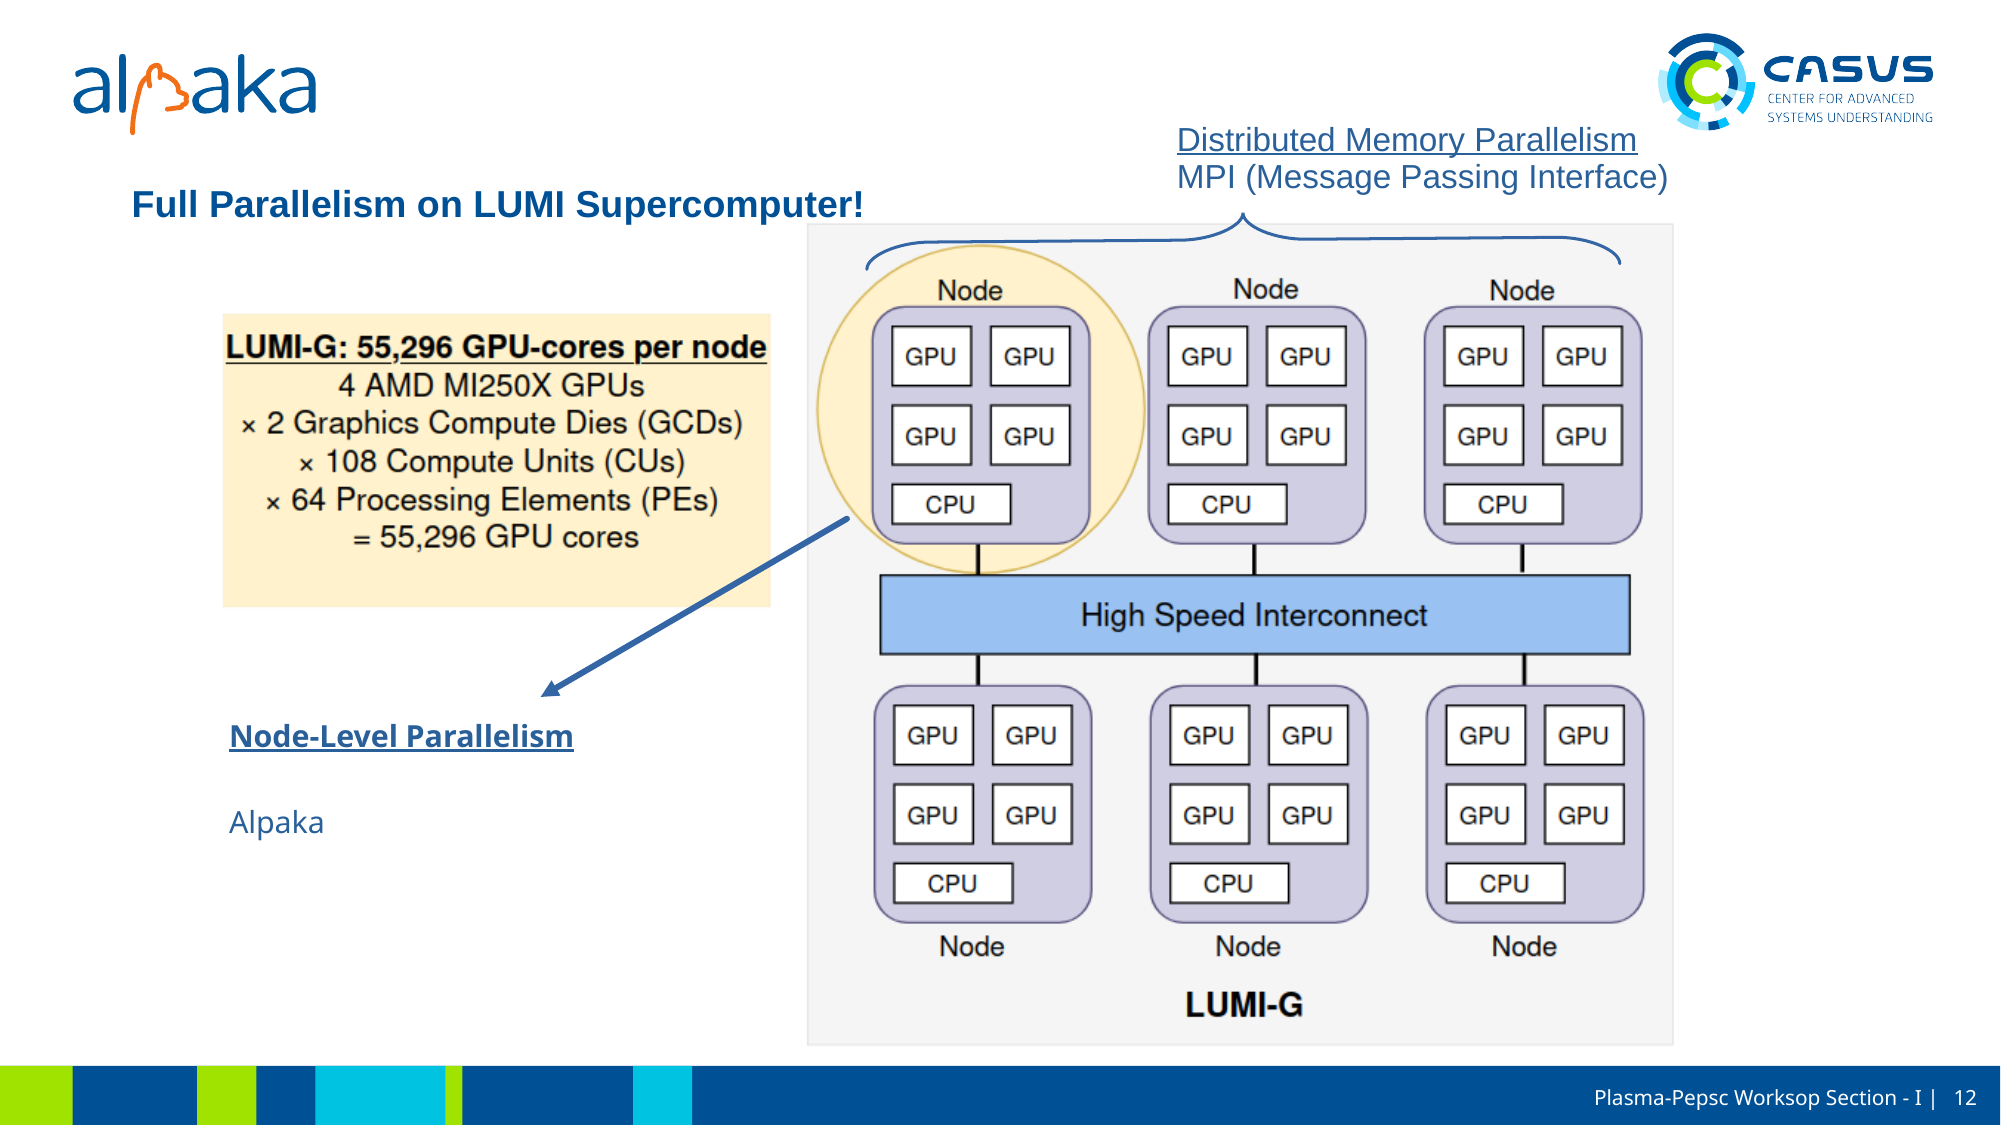

Distributed Memory Parallelism
MPI (Message Passing Interface)
Full Parallelism on LUMI Supercomputer!
# Node-Level Parallelism
Alpaka
Plasma-Pepsc Worksop Section - I
12